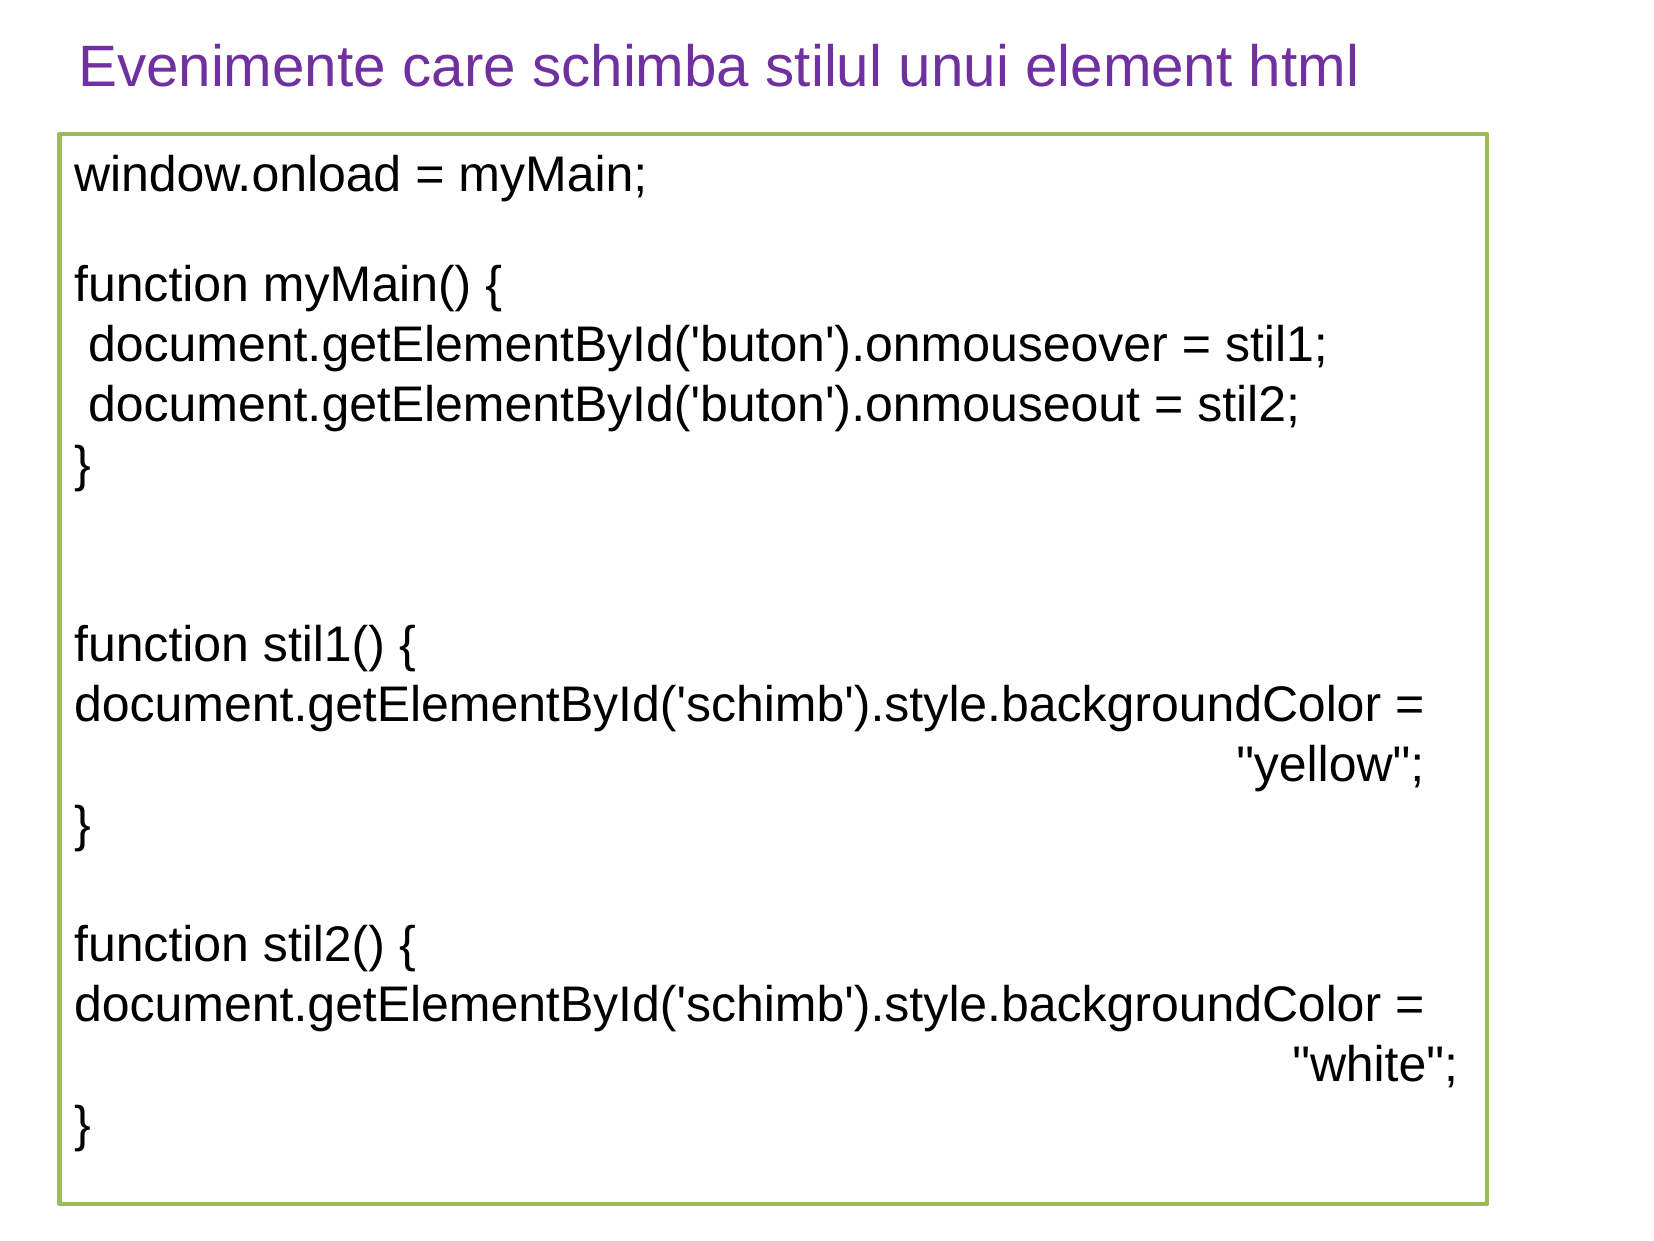

Evenimente care schimba stilul unui element html
window.onload = myMain;
function myMain() {
 document.getElementById('buton').onmouseover = stil1;
 document.getElementById('buton').onmouseout = stil2;
}
function stil1() {
document.getElementById('schimb').style.backgroundColor =
 "yellow";
}
function stil2() {
document.getElementById('schimb').style.backgroundColor =
 "white";
}